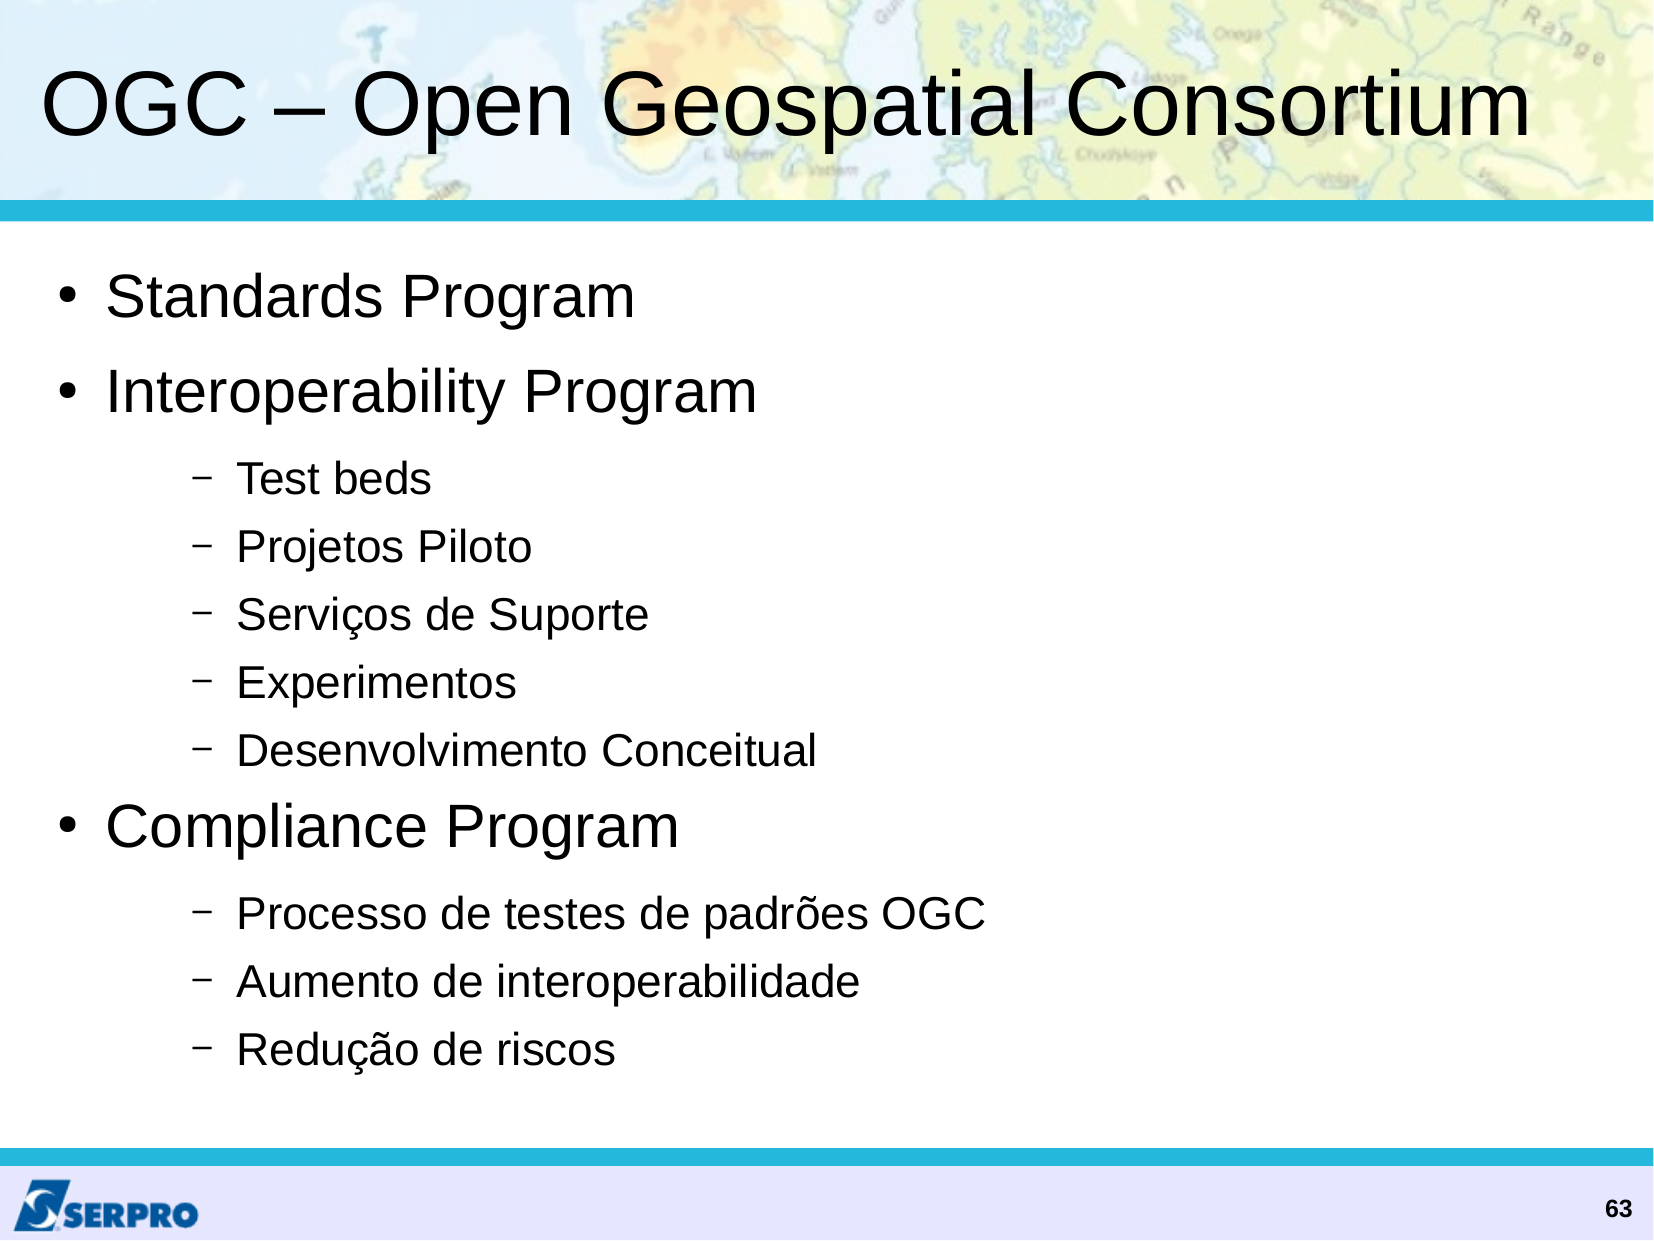

# OGC – Open Geospatial Consortium
Standards Program
Interoperability Program
Test beds
Projetos Piloto
Serviços de Suporte
Experimentos
Desenvolvimento Conceitual
Compliance Program
Processo de testes de padrões OGC
Aumento de interoperabilidade
Redução de riscos
63